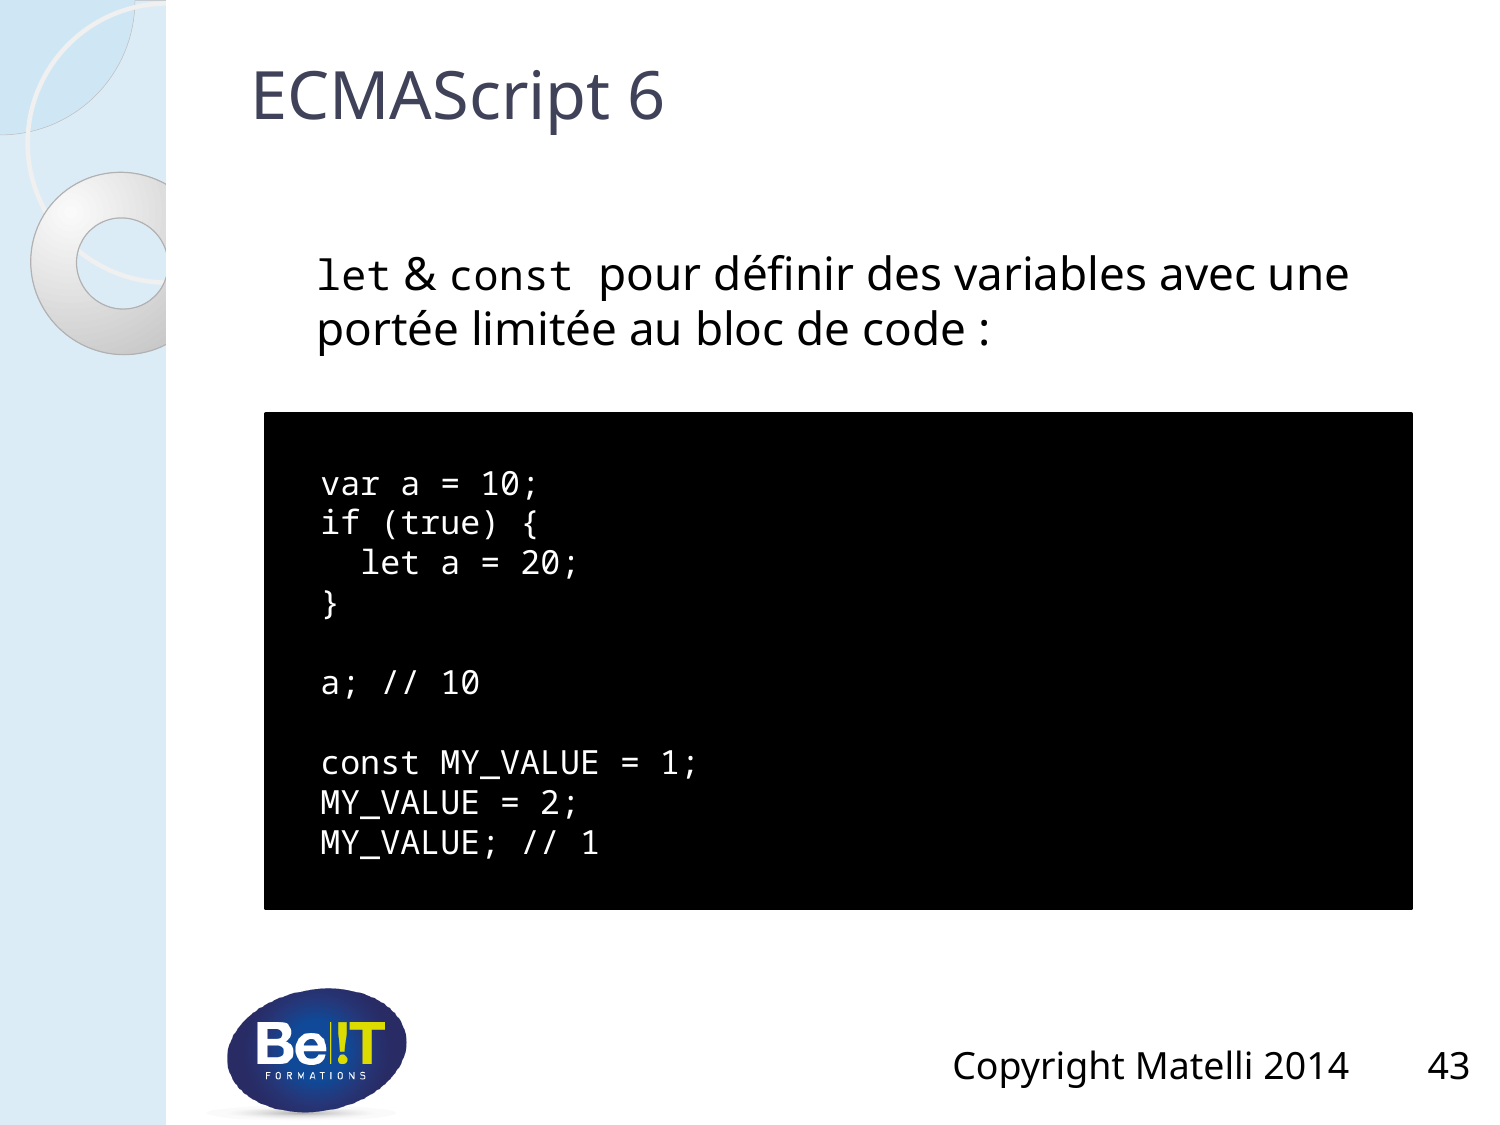

# ECMAScript 6
let & const pour définir des variables avec une portée limitée au bloc de code :
 var a = 10;
 if (true) {
 let a = 20;
 }
 a; // 10
 const MY_VALUE = 1;
 MY_VALUE = 2;
 MY_VALUE; // 1
Copyright Matelli 2014